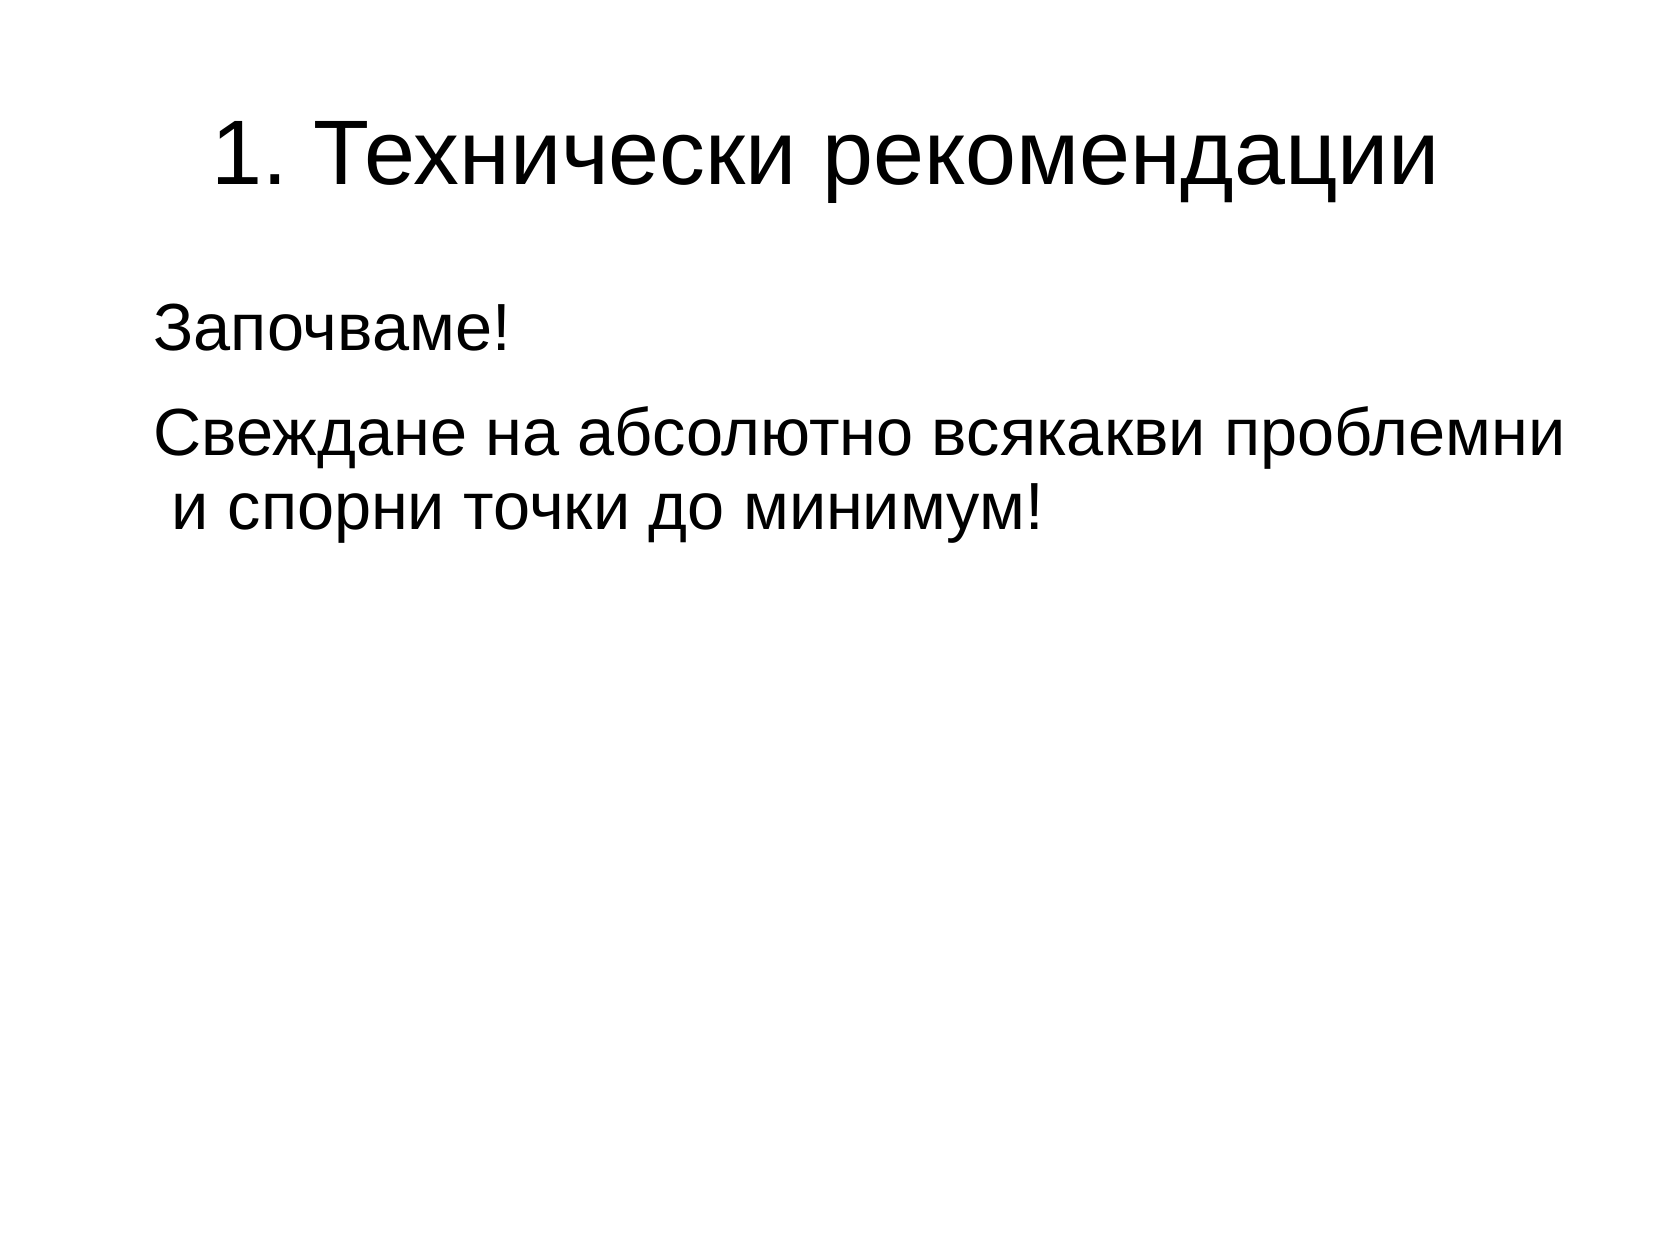

# 1. Технически рекомендации
Започваме!
Свеждане на абсолютно всякакви проблемни и спорни точки до минимум!